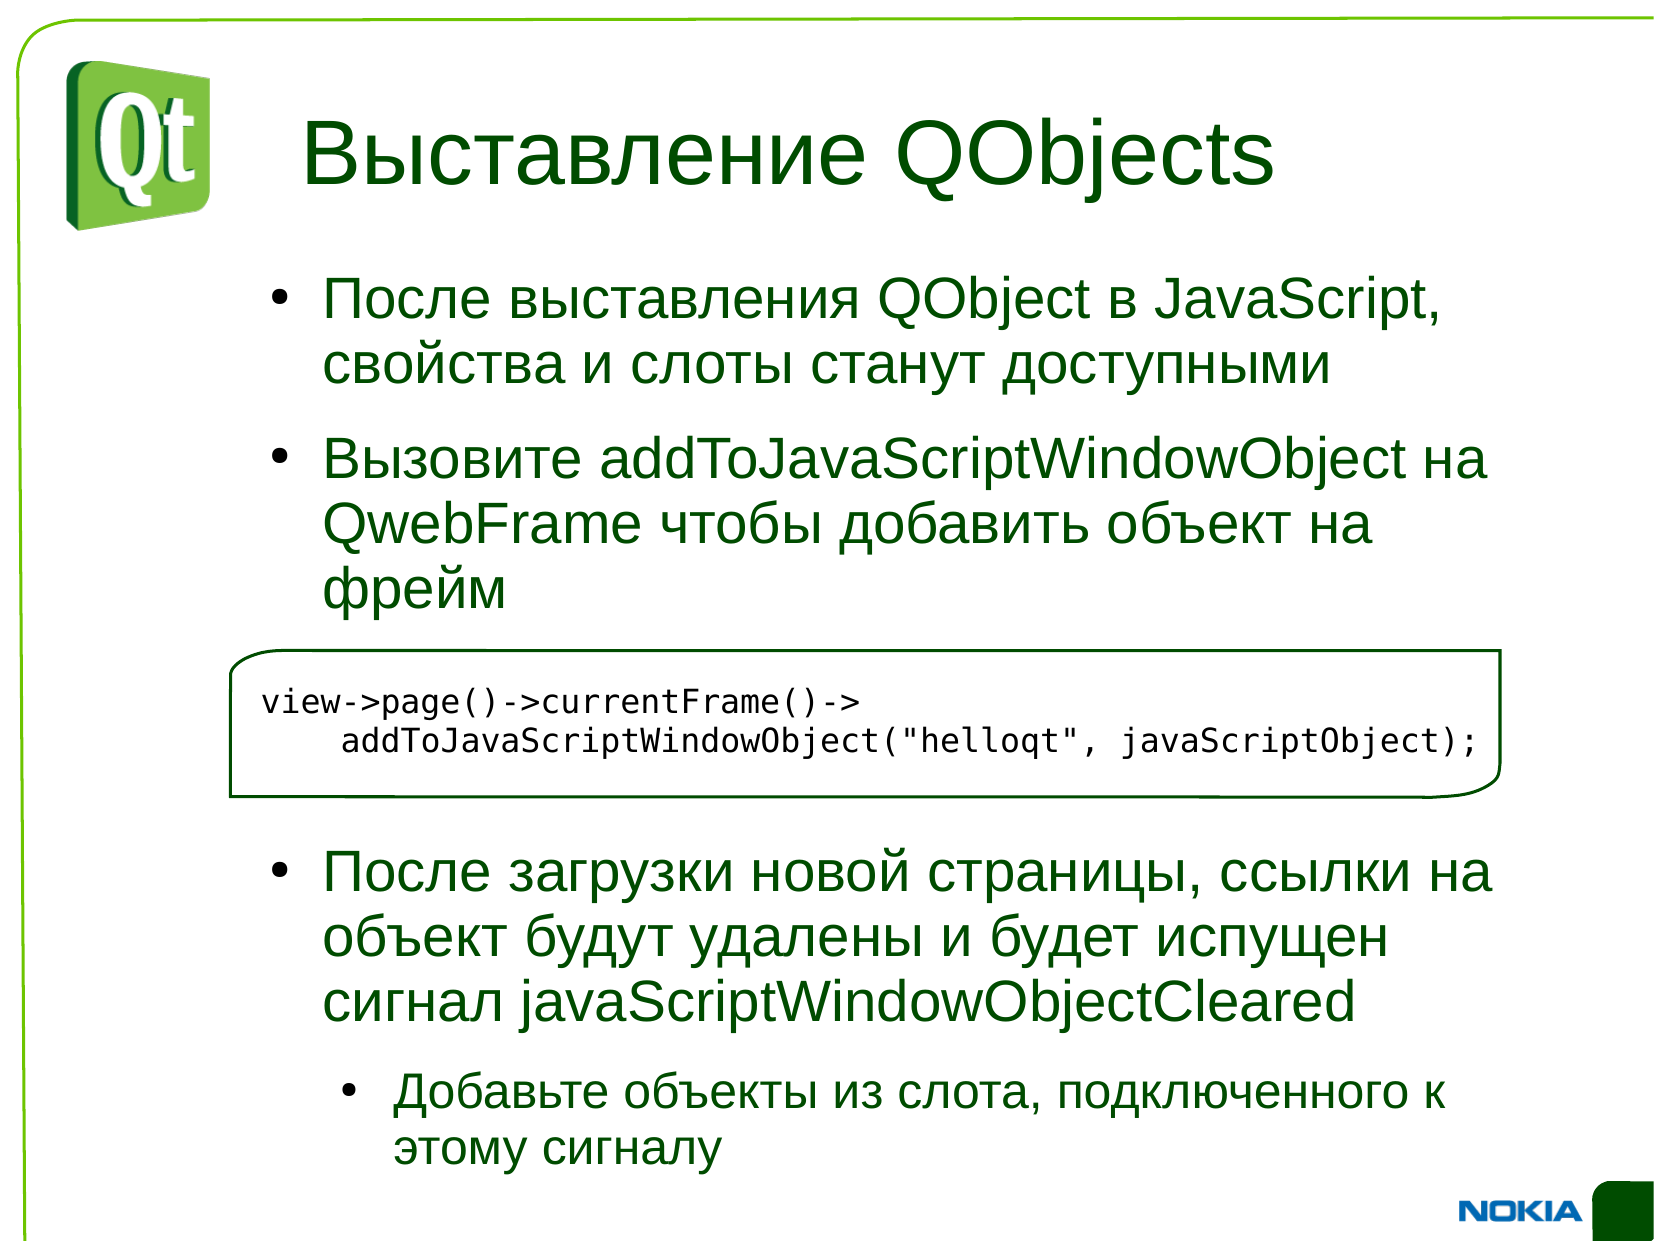

# Выставление QObjects
После выставления QObject в JavaScript, свойства и слоты станут доступными
Вызовите addToJavaScriptWindowObject на QwebFrame чтобы добавить объект на фрейм
После загрузки новой страницы, ссылки на объект будут удалены и будет испущен сигнал javaScriptWindowObjectCleared
Добавьте объекты из слота, подключенного к этому сигналу
view->page()->currentFrame()->
 addToJavaScriptWindowObject("helloqt", javaScriptObject);